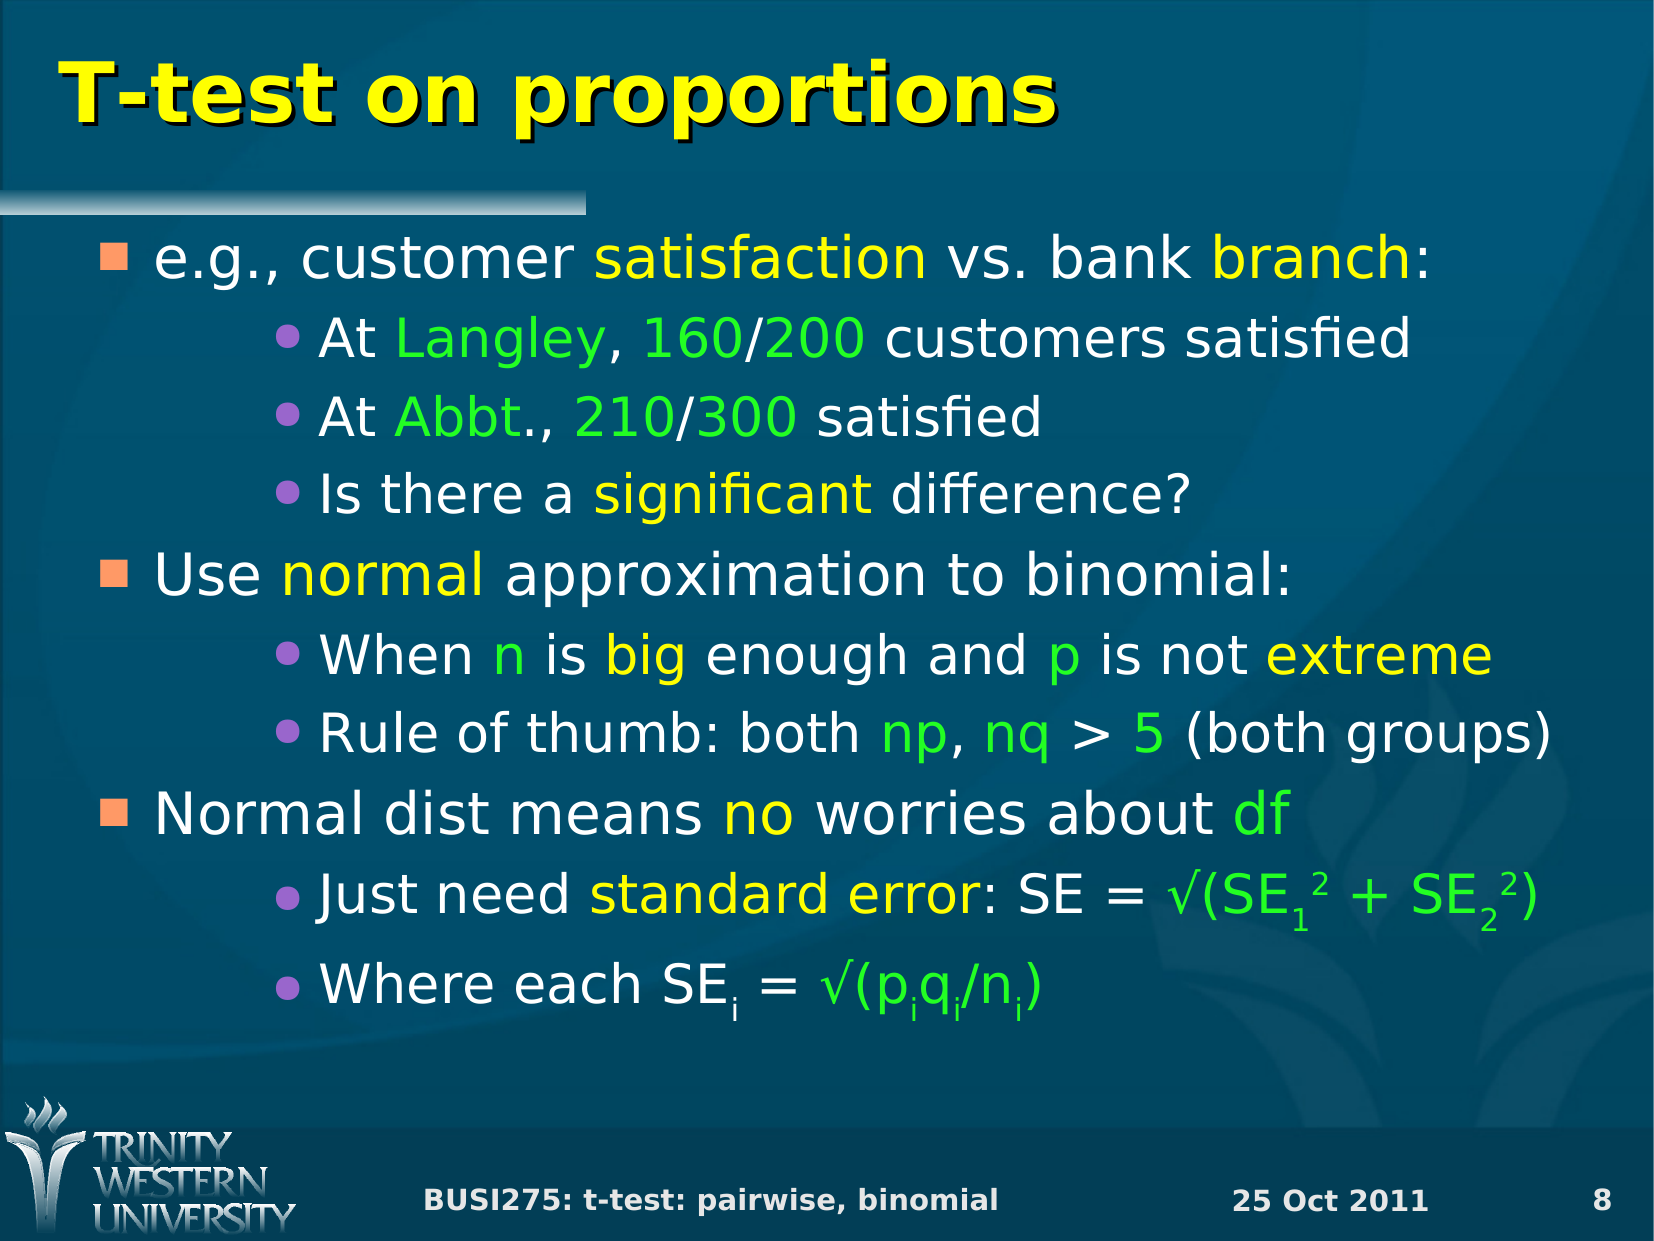

# T-test on proportions
e.g., customer satisfaction vs. bank branch:
At Langley, 160/200 customers satisfied
At Abbt., 210/300 satisfied
Is there a significant difference?
Use normal approximation to binomial:
When n is big enough and p is not extreme
Rule of thumb: both np, nq > 5 (both groups)
Normal dist means no worries about df
Just need standard error: SE = √(SE12 + SE22)
Where each SEi = √(piqi/ni)
BUSI275: t-test: pairwise, binomial
25 Oct 2011
8